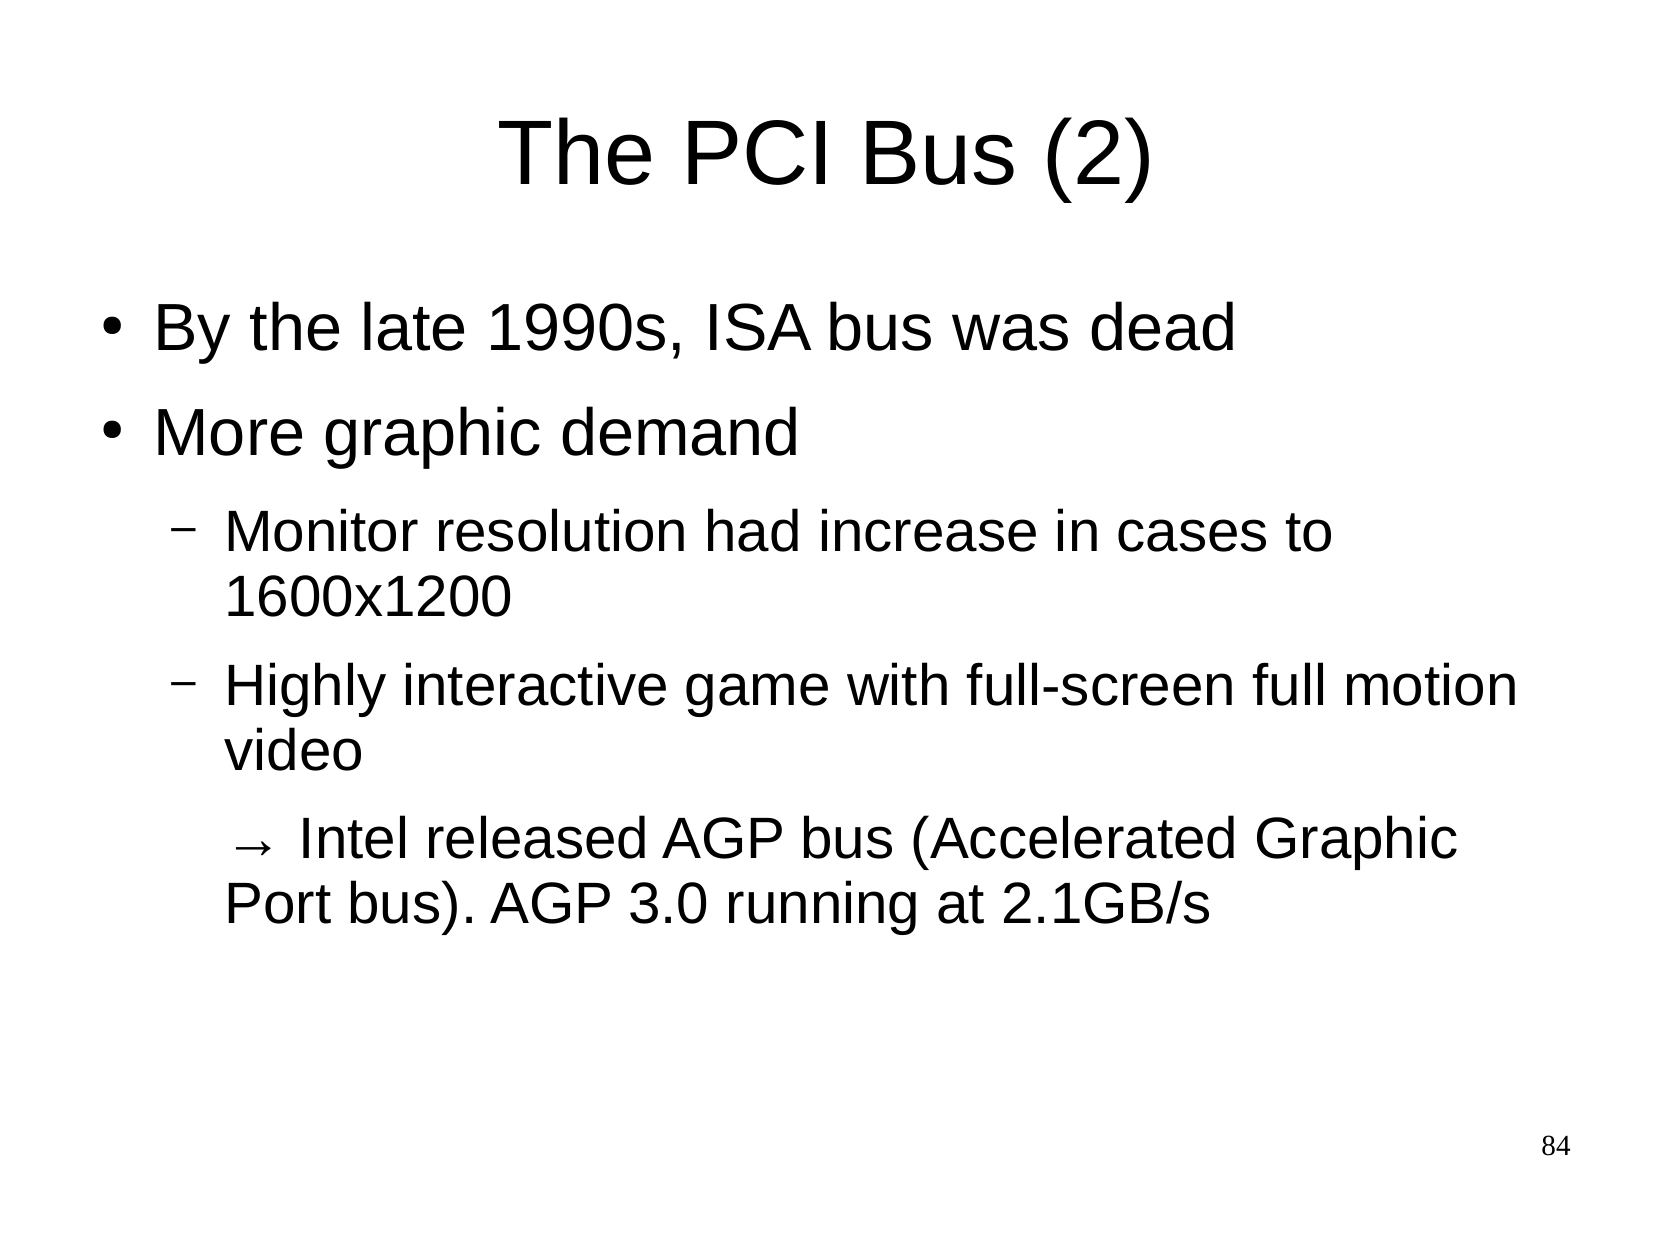

# The PCI Bus (2)
By the late 1990s, ISA bus was dead
More graphic demand
Monitor resolution had increase in cases to 1600x1200
Highly interactive game with full-screen full motion video
→ Intel released AGP bus (Accelerated Graphic Port bus). AGP 3.0 running at 2.1GB/s
84